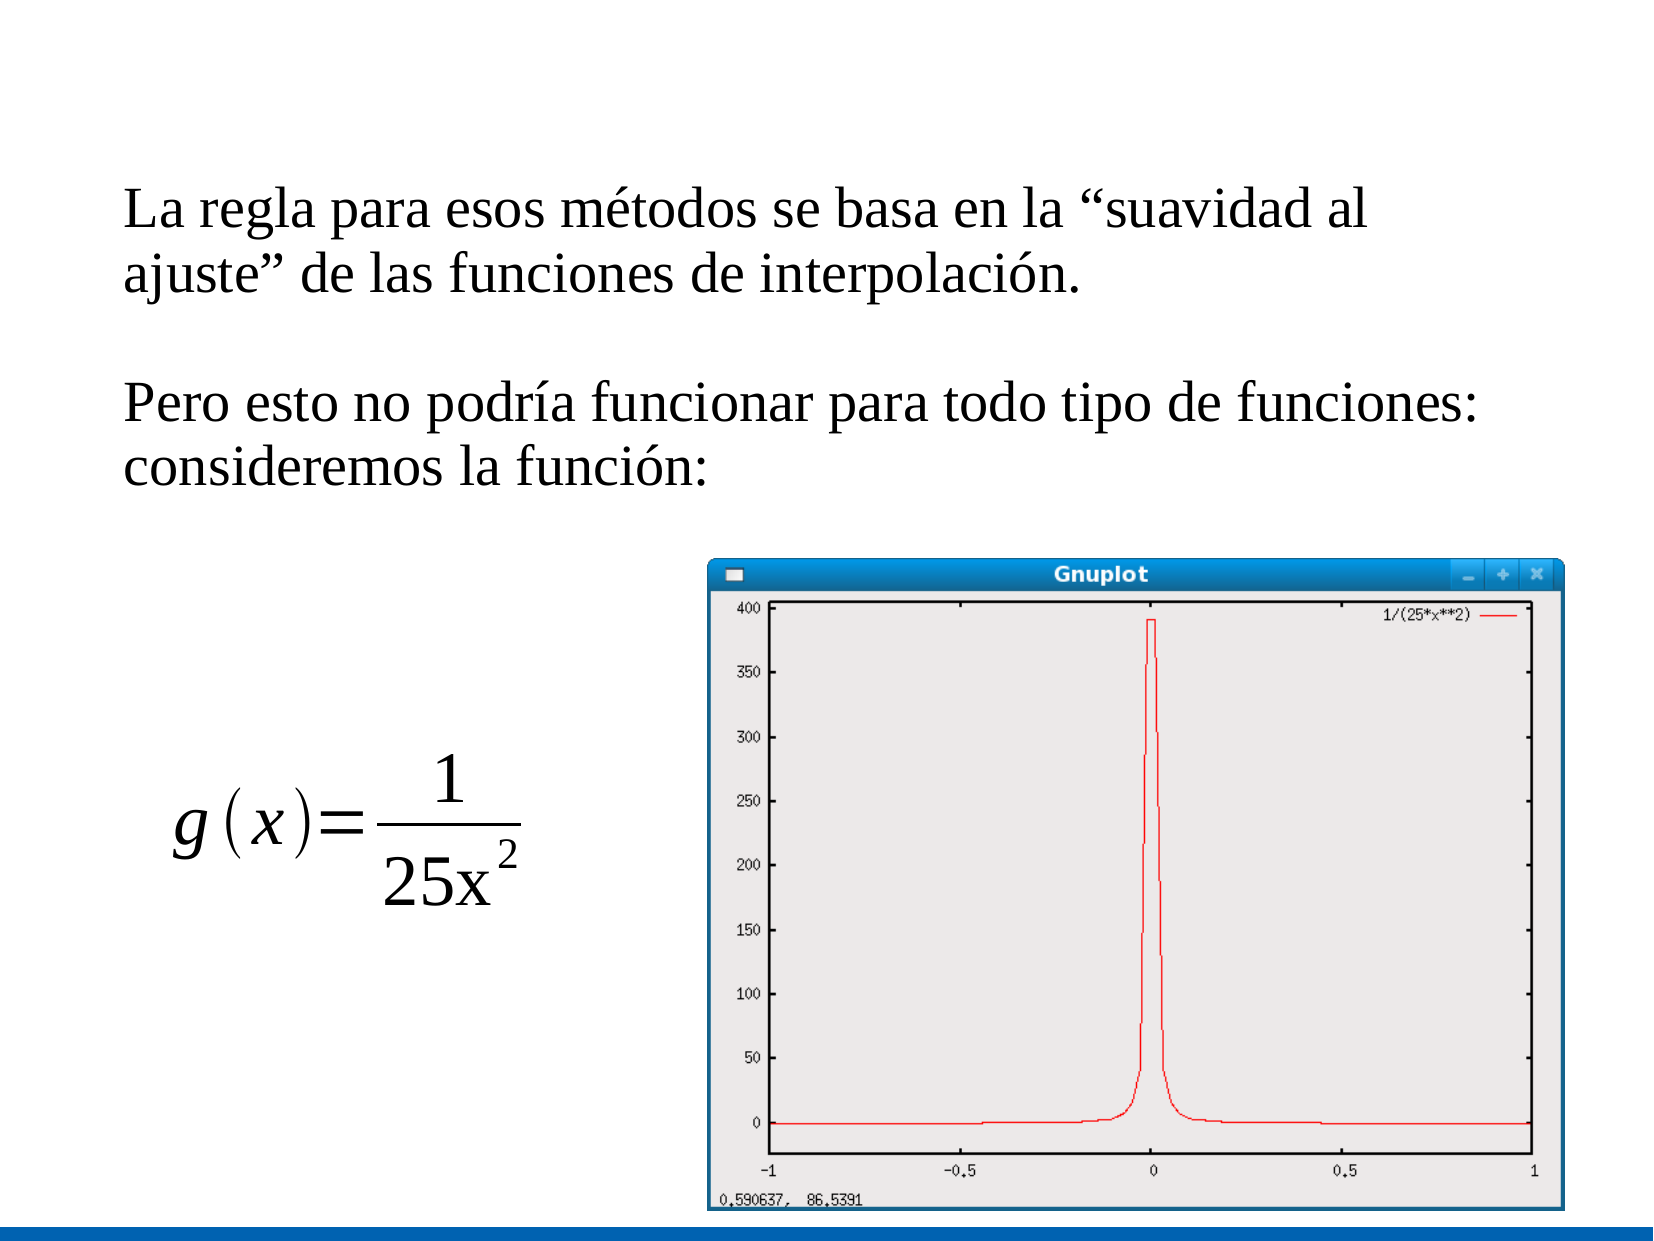

# La regla para esos métodos se basa en la “suavidad al ajuste” de las funciones de interpolación.
Pero esto no podría funcionar para todo tipo de funciones: consideremos la función: